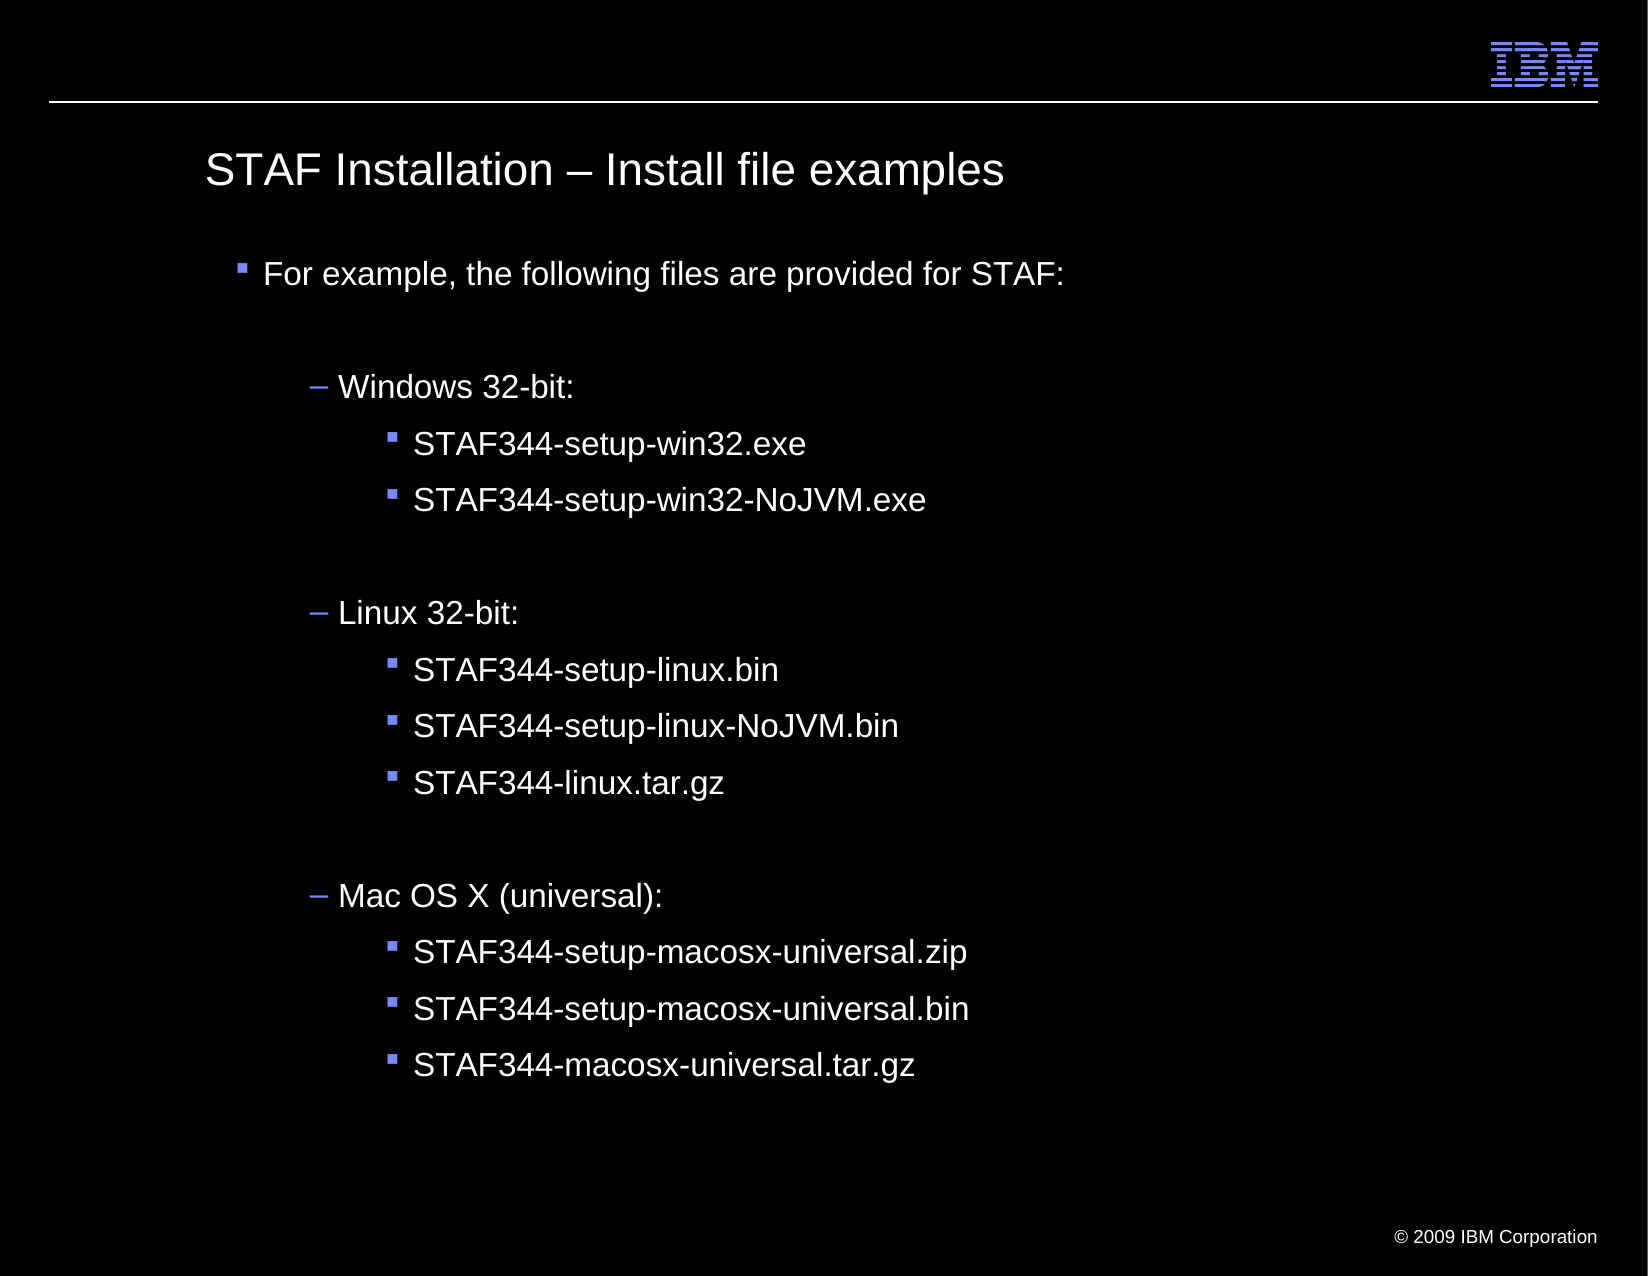

# STAF Installation – Install file examples
For example, the following files are provided for STAF:
Windows 32-bit:
STAF344-setup-win32.exe
STAF344-setup-win32-NoJVM.exe
Linux 32-bit:
STAF344-setup-linux.bin
STAF344-setup-linux-NoJVM.bin
STAF344-linux.tar.gz
Mac OS X (universal):
STAF344-setup-macosx-universal.zip
STAF344-setup-macosx-universal.bin
STAF344-macosx-universal.tar.gz